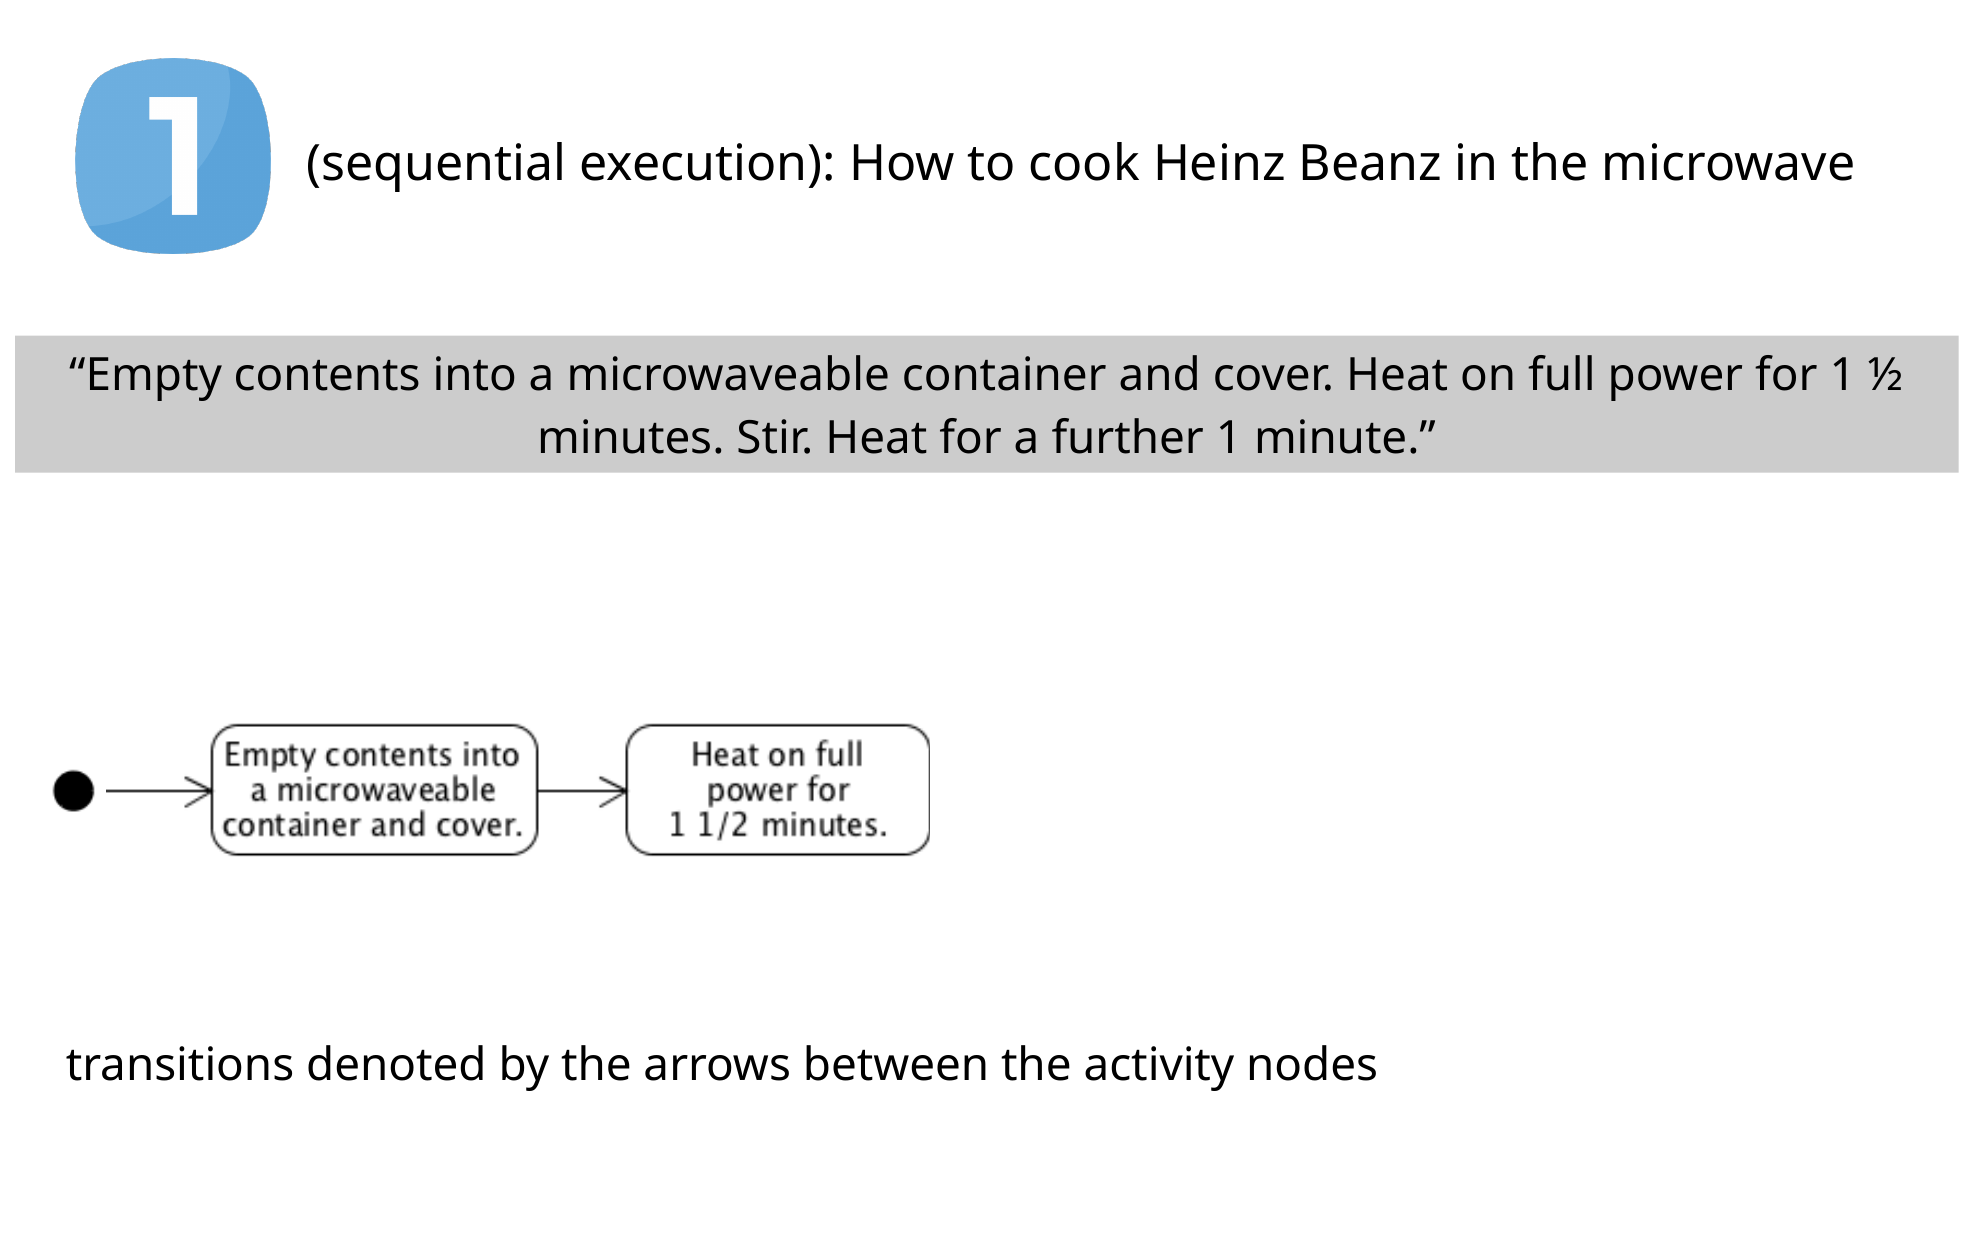

(sequential execution): How to cook Heinz Beanz in the microwave
“Empty contents into a microwaveable container and cover. Heat on full power for 1 ½ minutes. Stir. Heat for a further 1 minute.”
transitions denoted by the arrows between the activity nodes